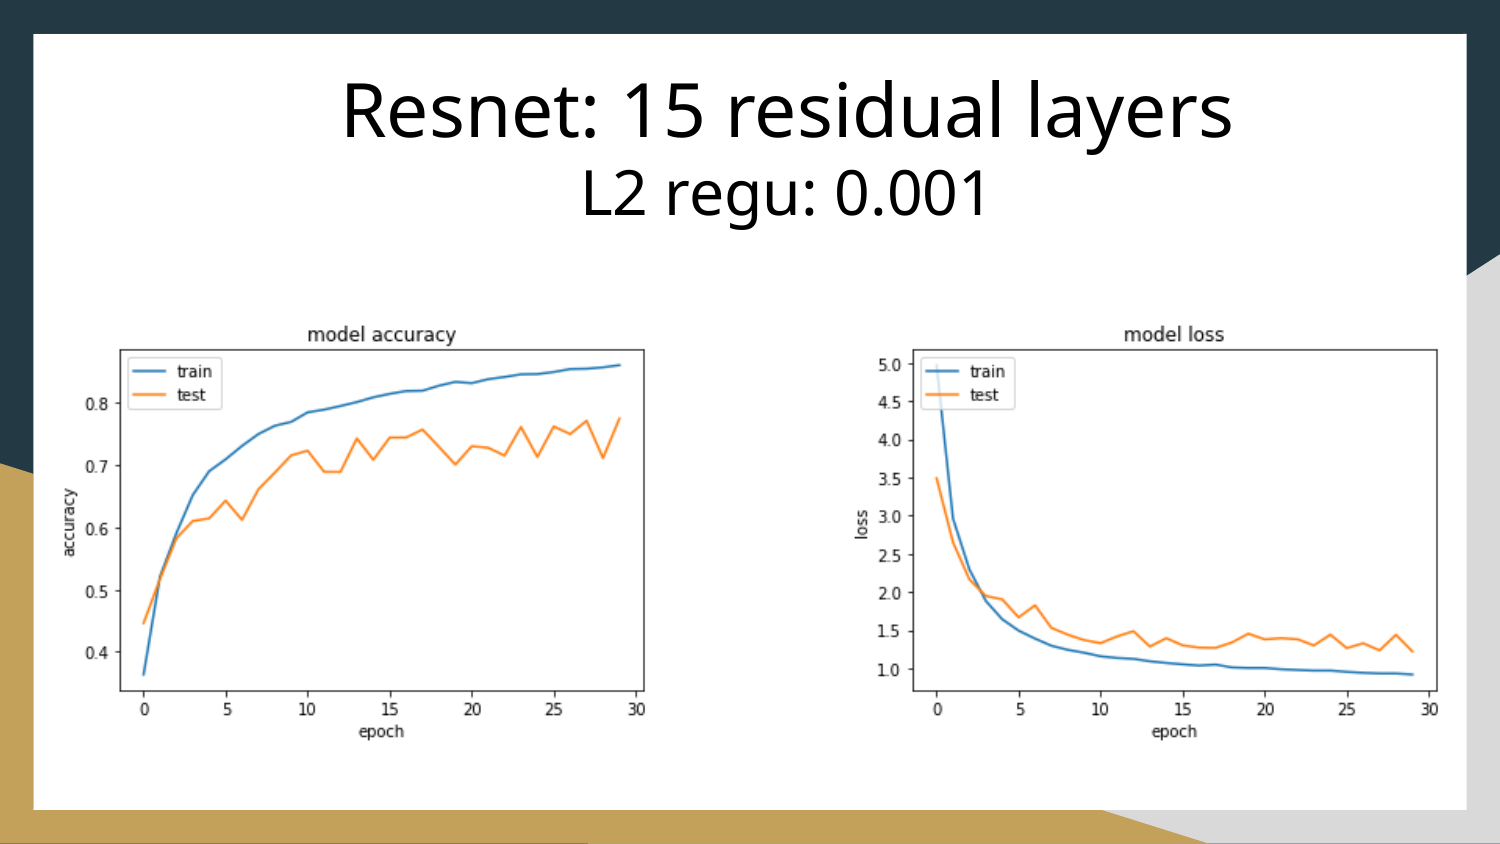

# Resnet: 15 residual layers L2 regu: 0.001